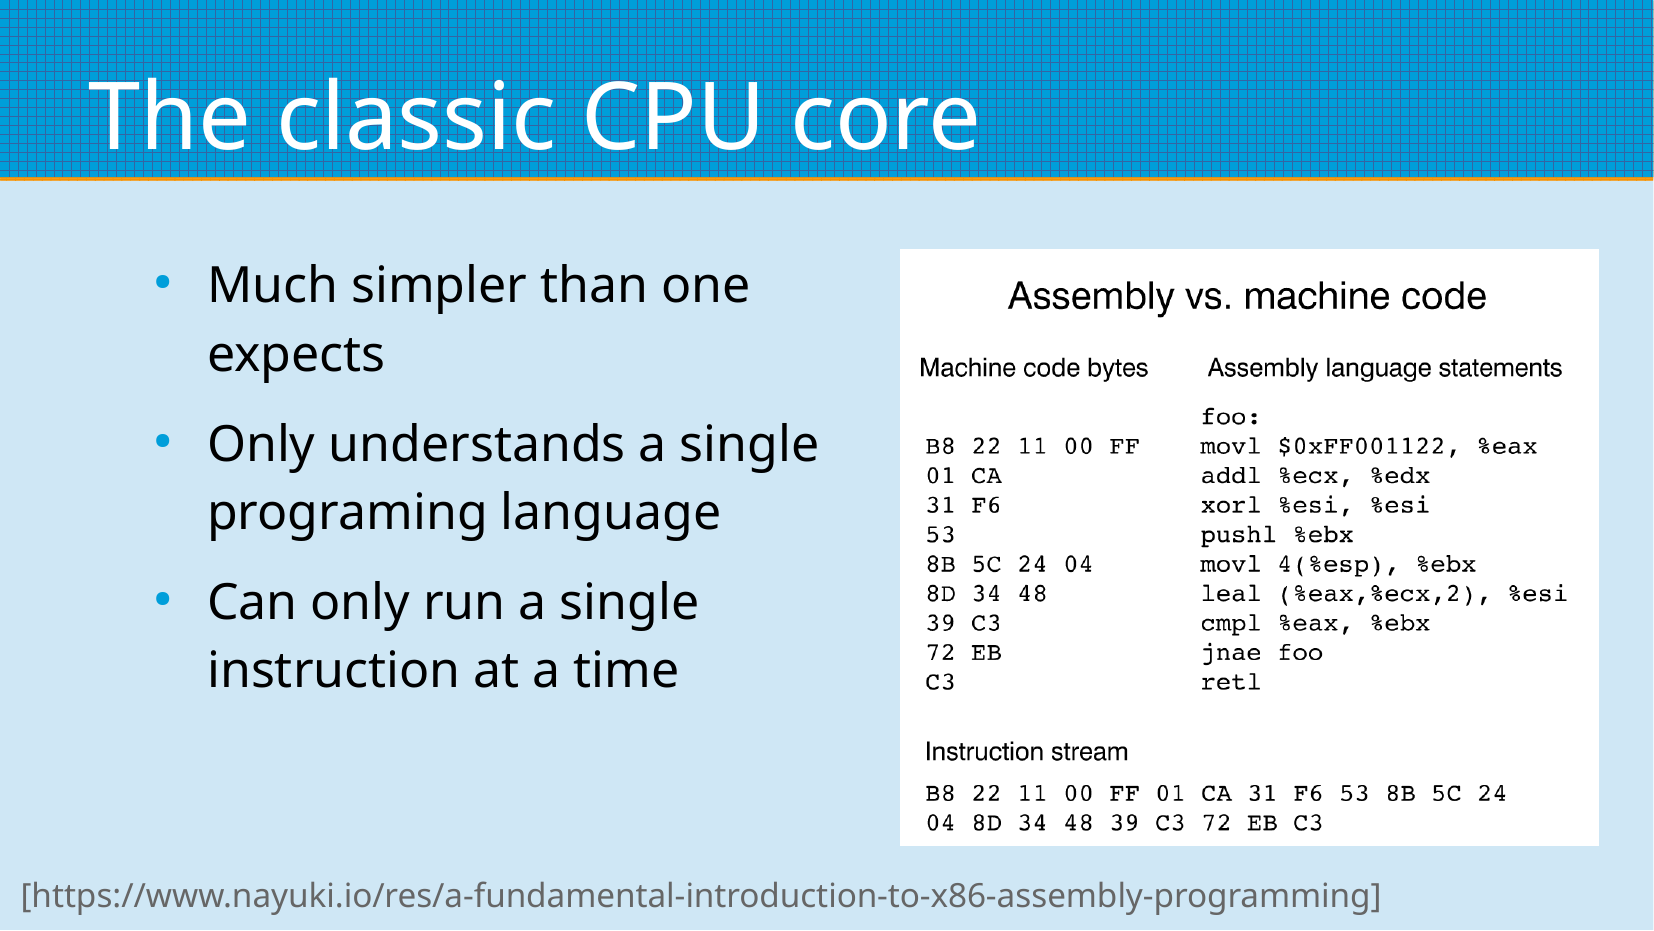

# The classic CPU core
Much simpler than one expects
Only understands a single programing language
Can only run a single instruction at a time
[https://www.nayuki.io/res/a-fundamental-introduction-to-x86-assembly-programming]